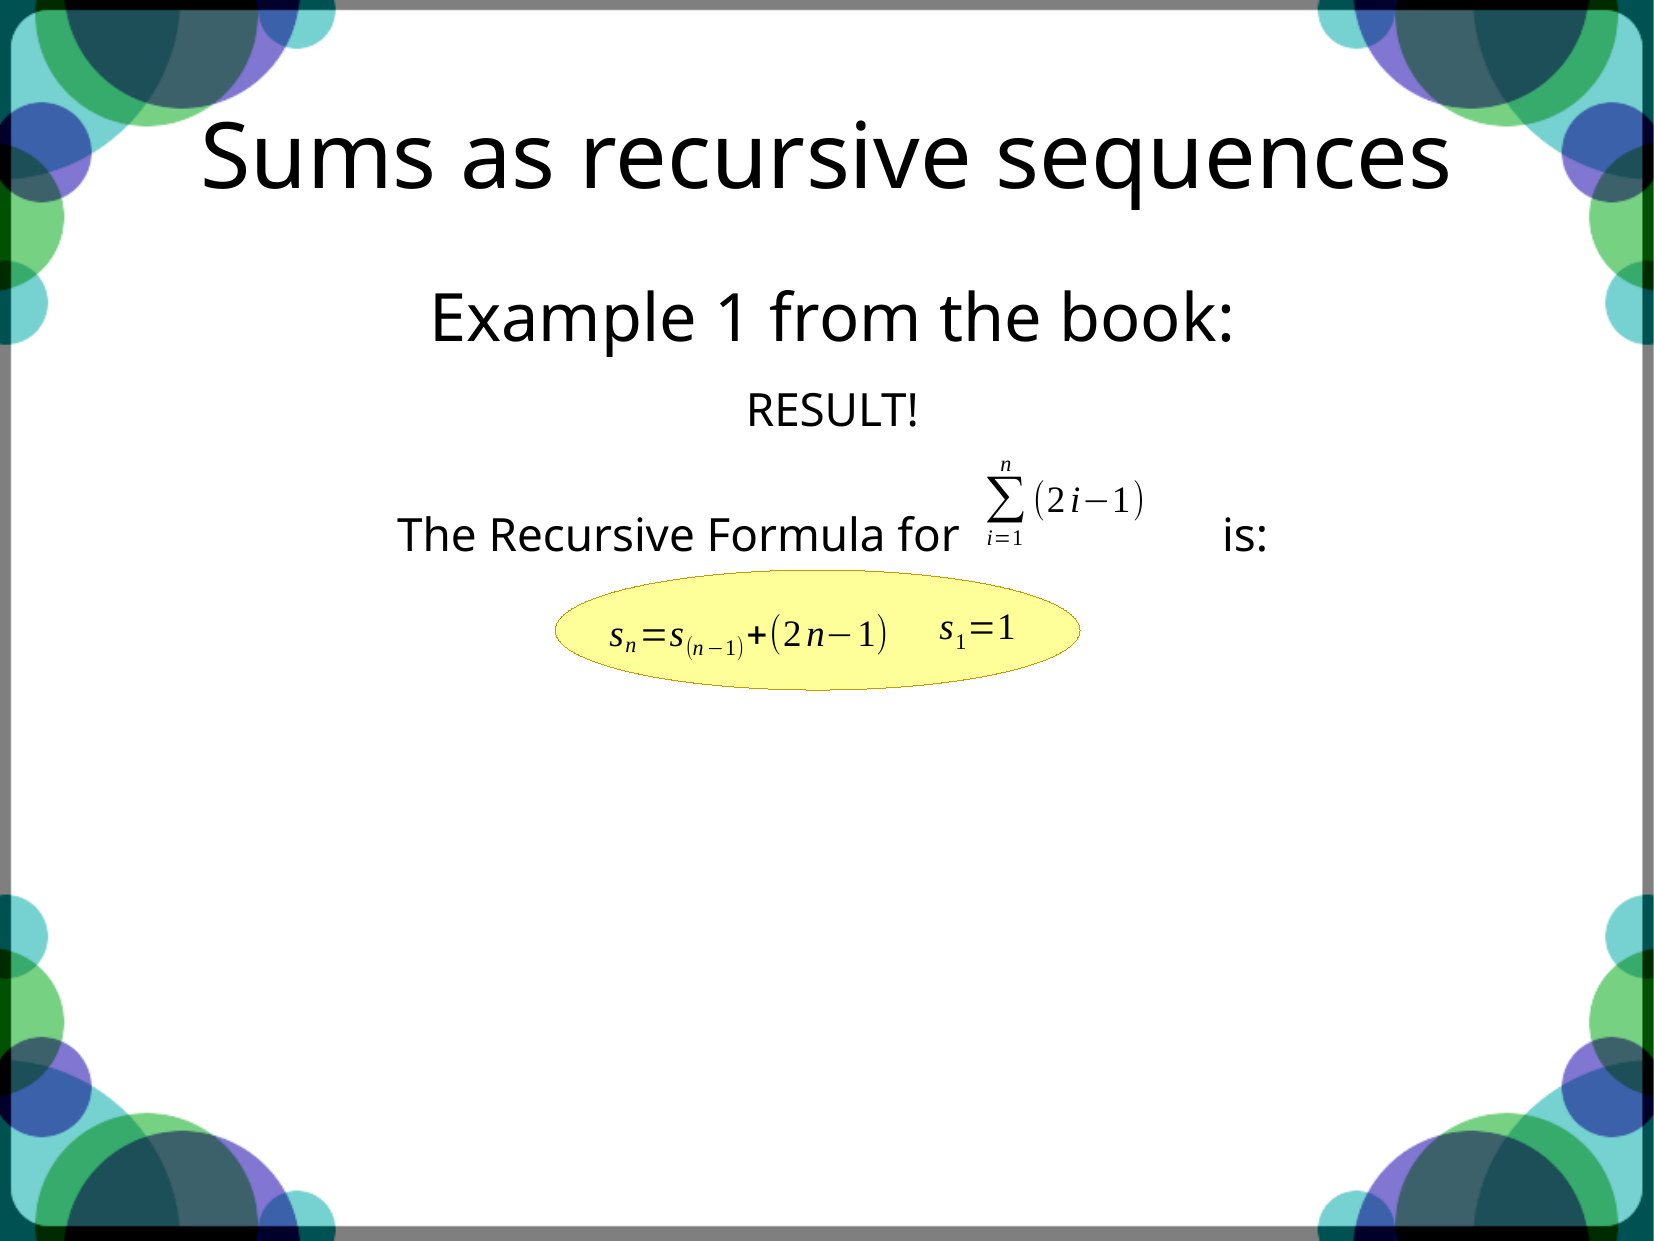

# Sums as recursive sequences
Example 1 from the book:
RESULT!
The Recursive Formula for 				is: